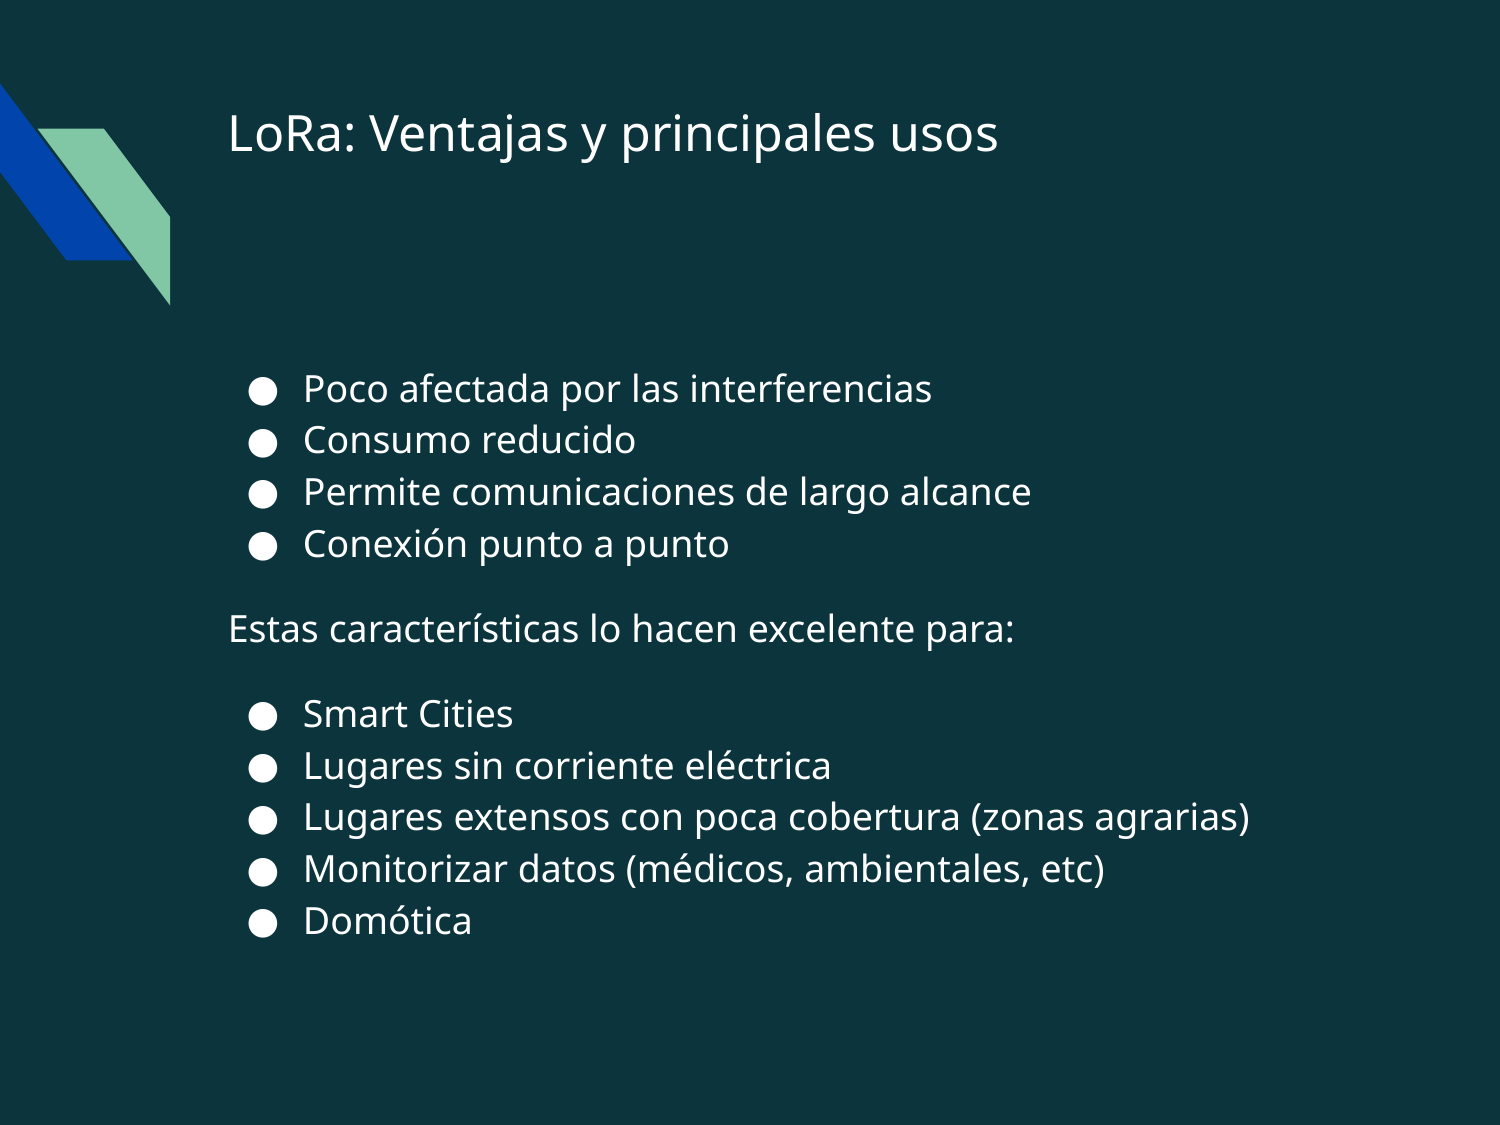

# LoRa: Ventajas y principales usos
Poco afectada por las interferencias
Consumo reducido
Permite comunicaciones de largo alcance
Conexión punto a punto
Estas características lo hacen excelente para:
Smart Cities
Lugares sin corriente eléctrica
Lugares extensos con poca cobertura (zonas agrarias)
Monitorizar datos (médicos, ambientales, etc)
Domótica